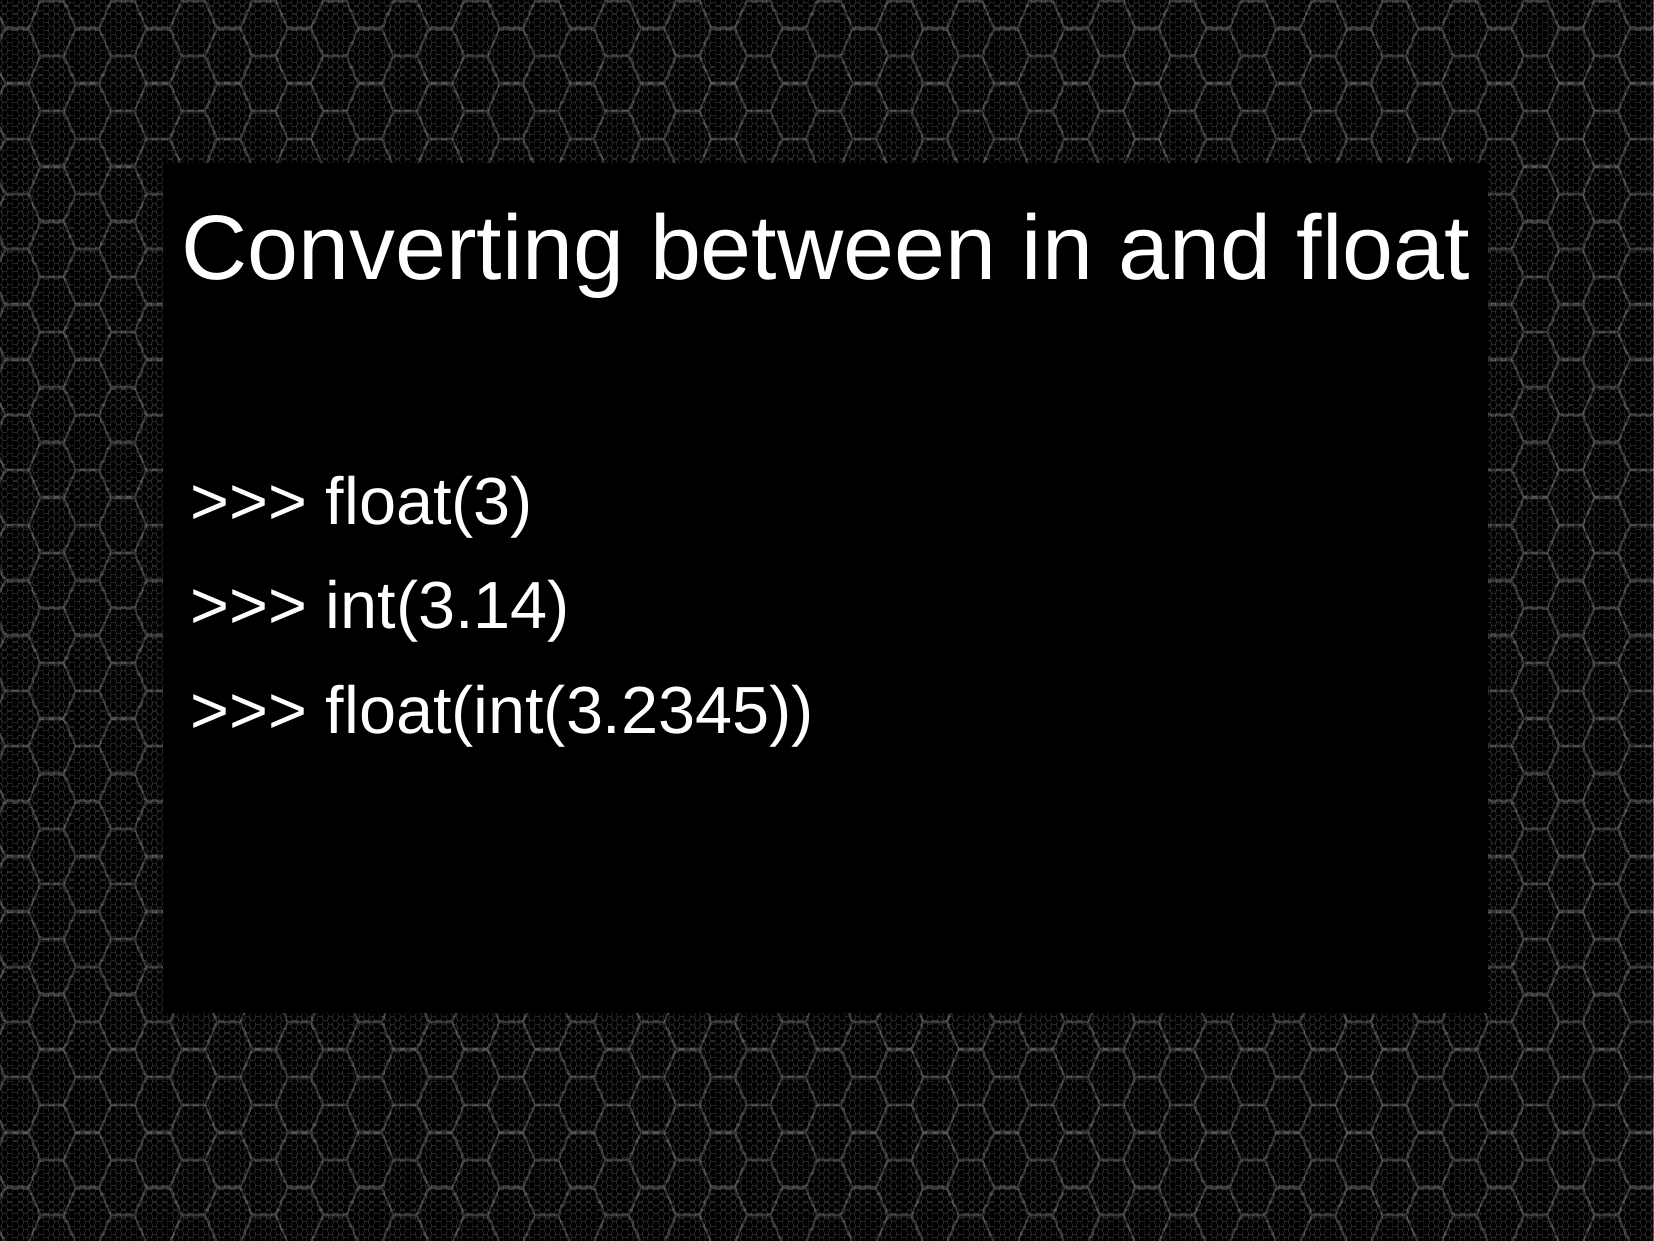

# Converting between in and float
>>> float(3)
>>> int(3.14)
>>> float(int(3.2345))